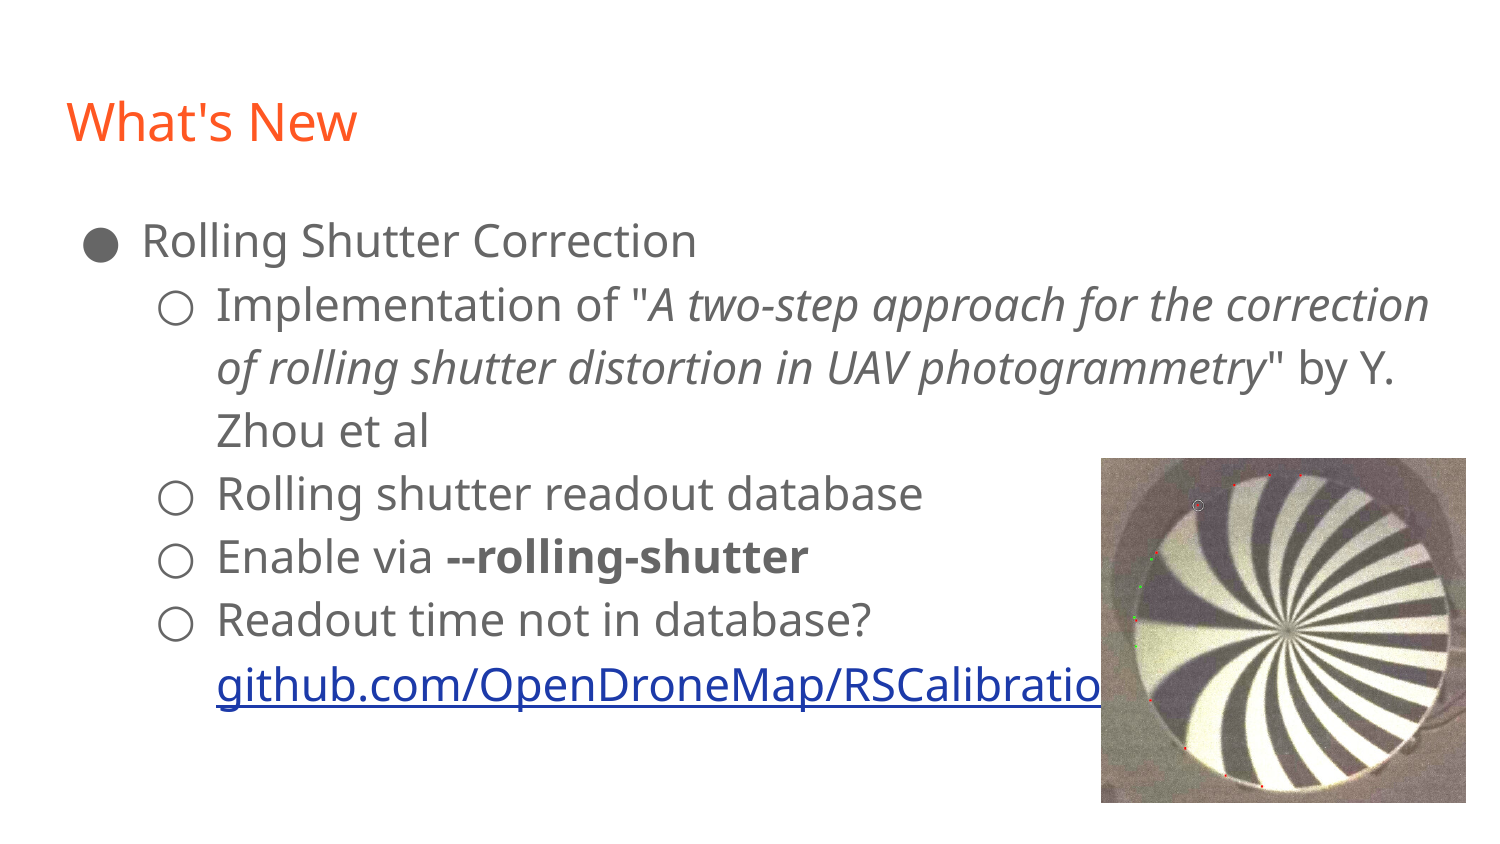

# What's New
Rolling Shutter Correction
Implementation of "A two-step approach for the correction of rolling shutter distortion in UAV photogrammetry" by Y. Zhou et al
Rolling shutter readout database
Enable via --rolling-shutter
Readout time not in database? github.com/OpenDroneMap/RSCalibration